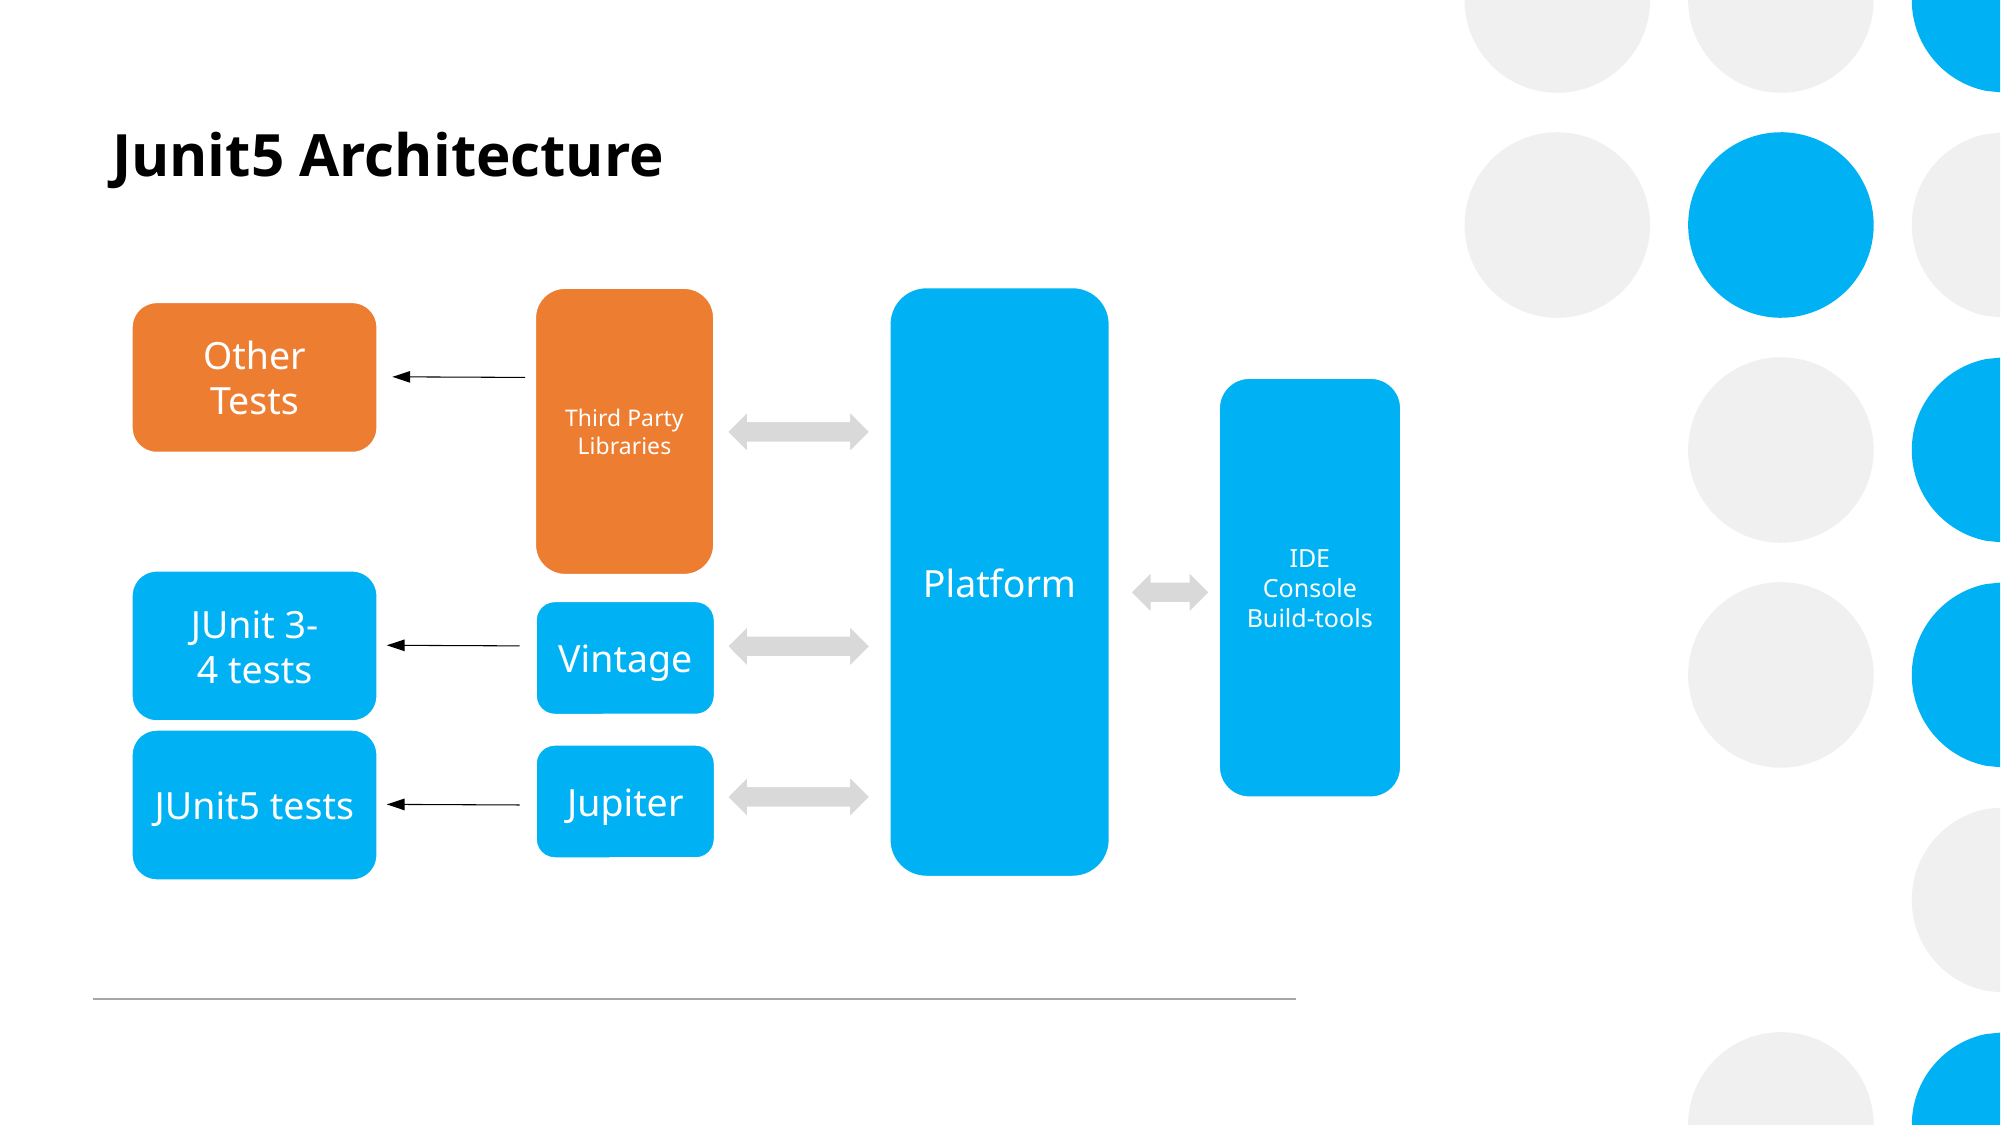

# Junit5 Architecture
Platform
Third Party Libraries
Other Tests
IDE
Console
Build-tools
JUnit 3-4 tests
Vintage
JUnit5 tests
Jupiter